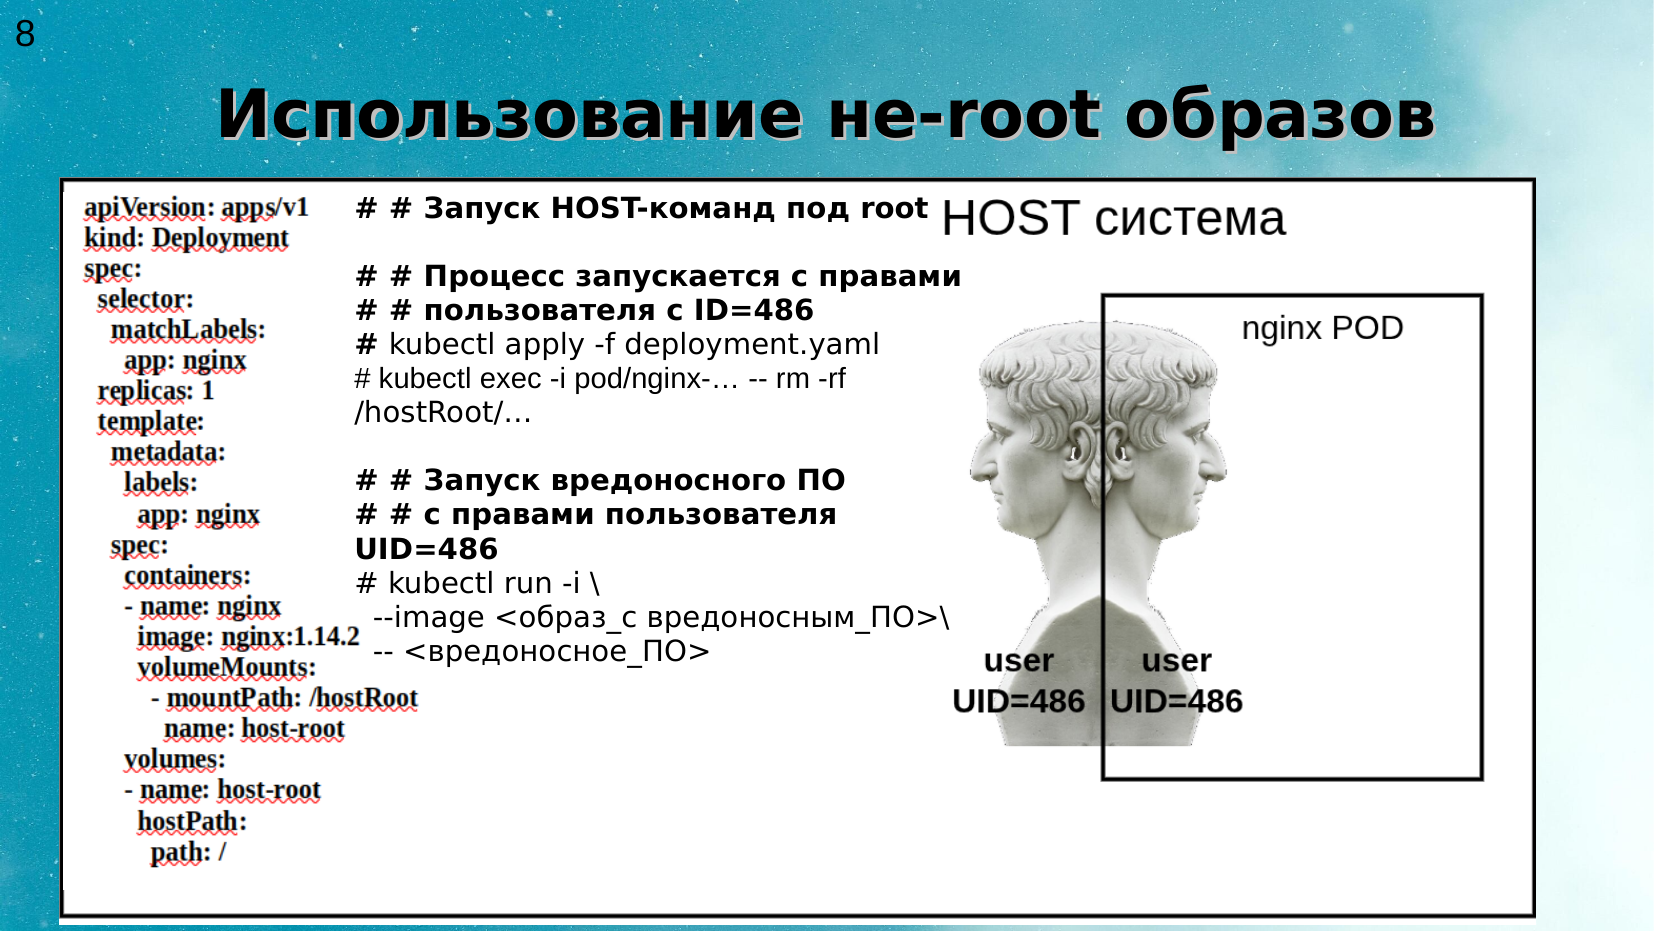

# Использование не-root образов
# # Запуск HOST-команд под root
# # Процесс запускается с правами # # пользователя c ID=486 # kubectl apply -f deployment.yaml
# kubectl exec -i pod/nginx-… -- rm -rf /hostRoot/…
# # Запуск вредоносного ПО # # с правами пользователя UID=486
# kubectl run -i \
 --image <образ_с вредоносным_ПО>\
 -- <вредоносное_ПО>